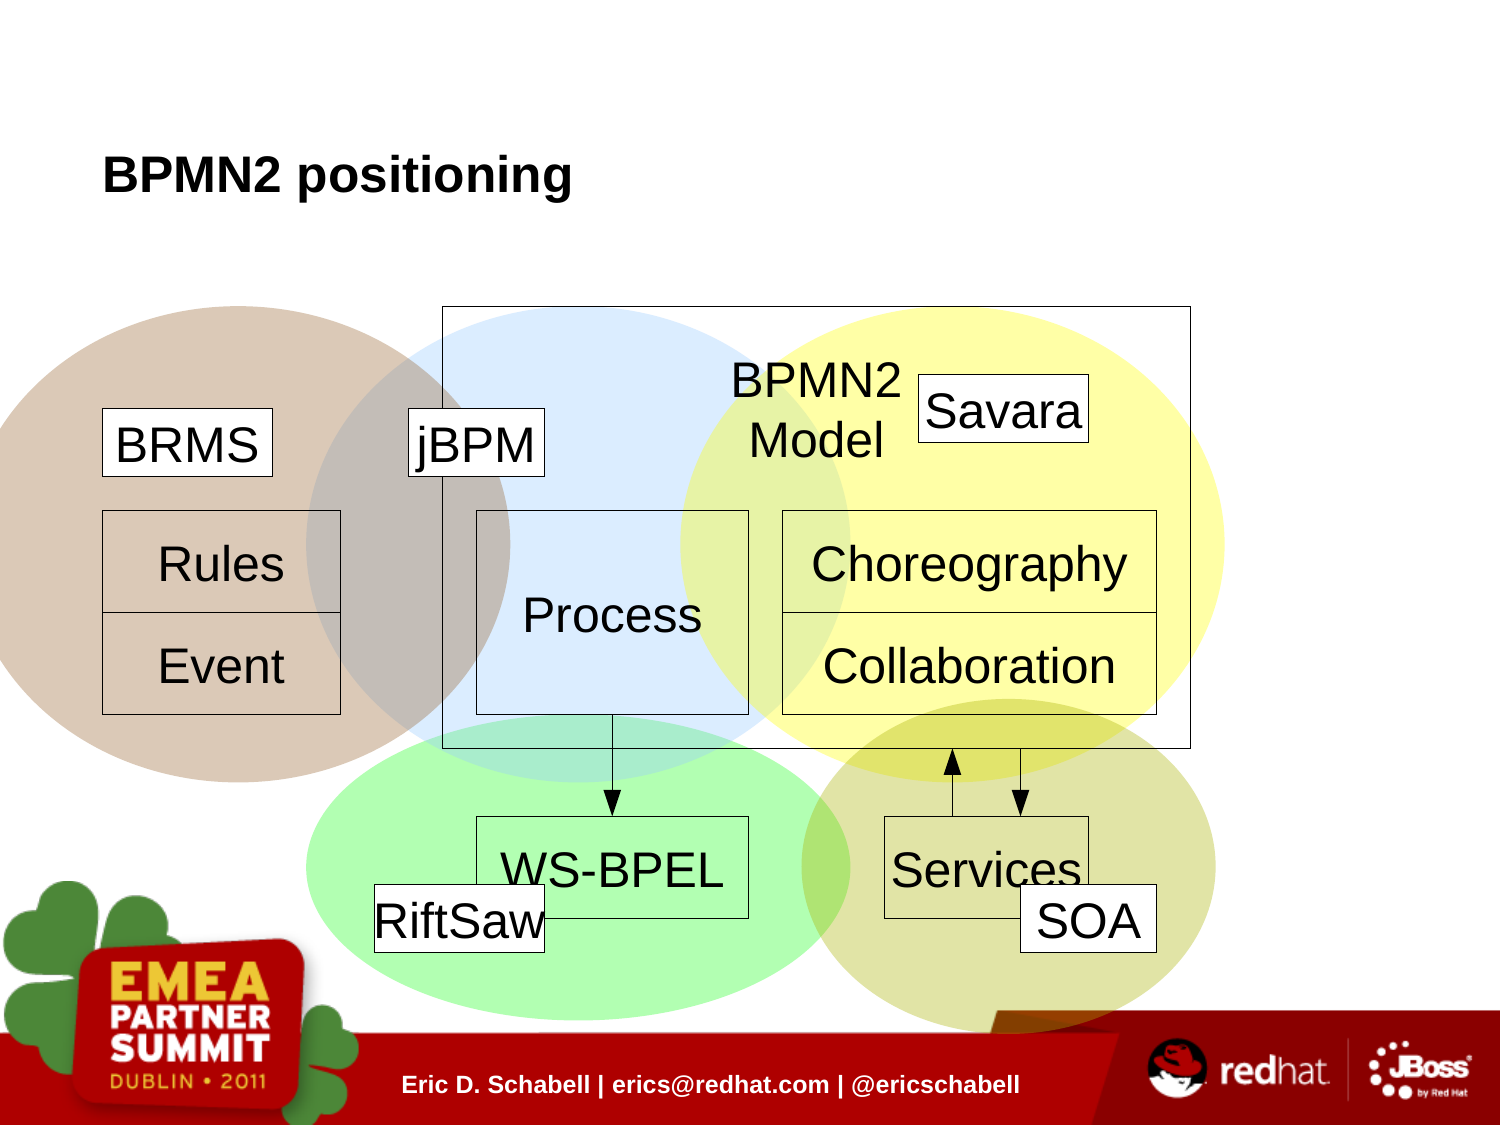

# BPMN2 positioning
BPMN2
Model
Savara
BRMS
jBPM
Rules
Process
Choreography
Event
Collaboration
WS-BPEL
Services
RiftSaw
SOA